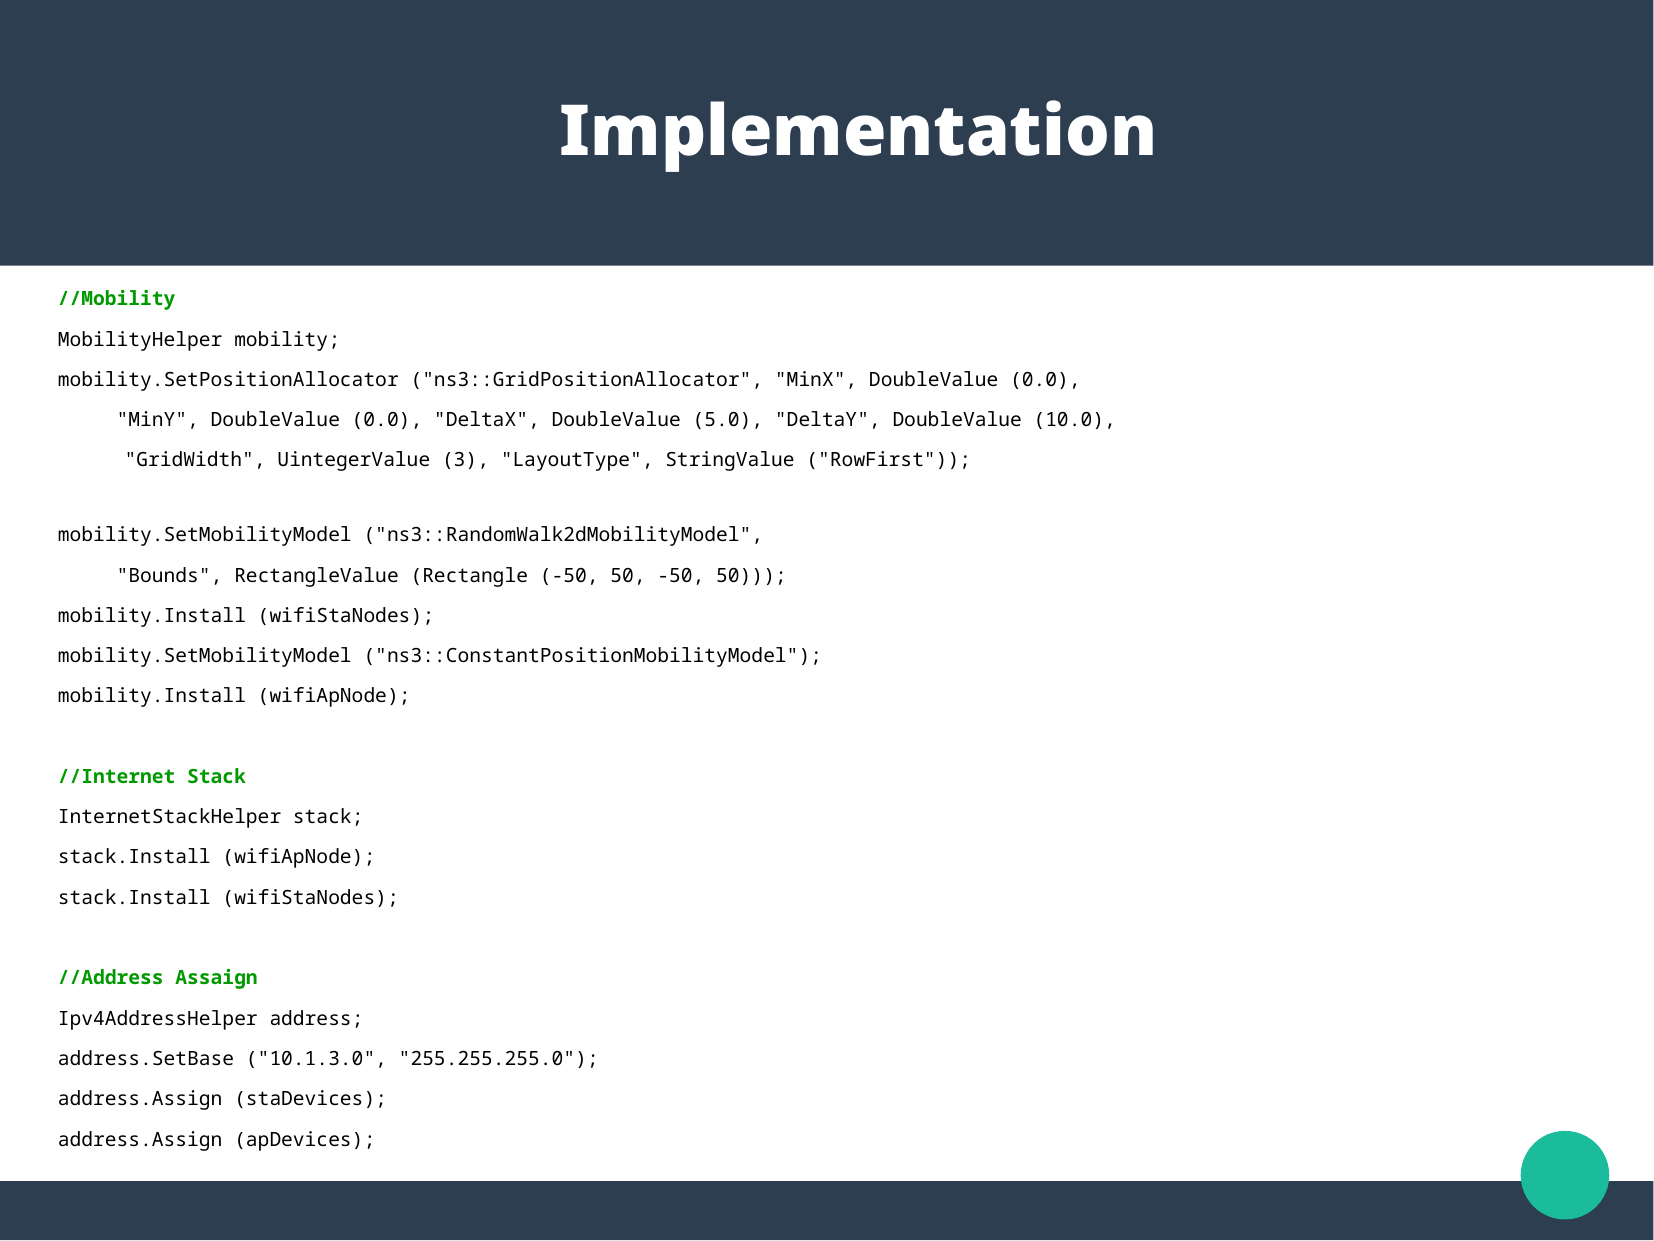

# Implementation
//Mobility
MobilityHelper mobility;
mobility.SetPositionAllocator ("ns3::GridPositionAllocator", "MinX", DoubleValue (0.0),
 "MinY", DoubleValue (0.0), "DeltaX", DoubleValue (5.0), "DeltaY", DoubleValue (10.0),
"GridWidth", UintegerValue (3), "LayoutType", StringValue ("RowFirst"));
mobility.SetMobilityModel ("ns3::RandomWalk2dMobilityModel",
 "Bounds", RectangleValue (Rectangle (-50, 50, -50, 50)));
mobility.Install (wifiStaNodes);
mobility.SetMobilityModel ("ns3::ConstantPositionMobilityModel");
mobility.Install (wifiApNode);
//Internet Stack
InternetStackHelper stack;
stack.Install (wifiApNode);
stack.Install (wifiStaNodes);
//Address Assaign
Ipv4AddressHelper address;
address.SetBase ("10.1.3.0", "255.255.255.0");
address.Assign (staDevices);
address.Assign (apDevices);